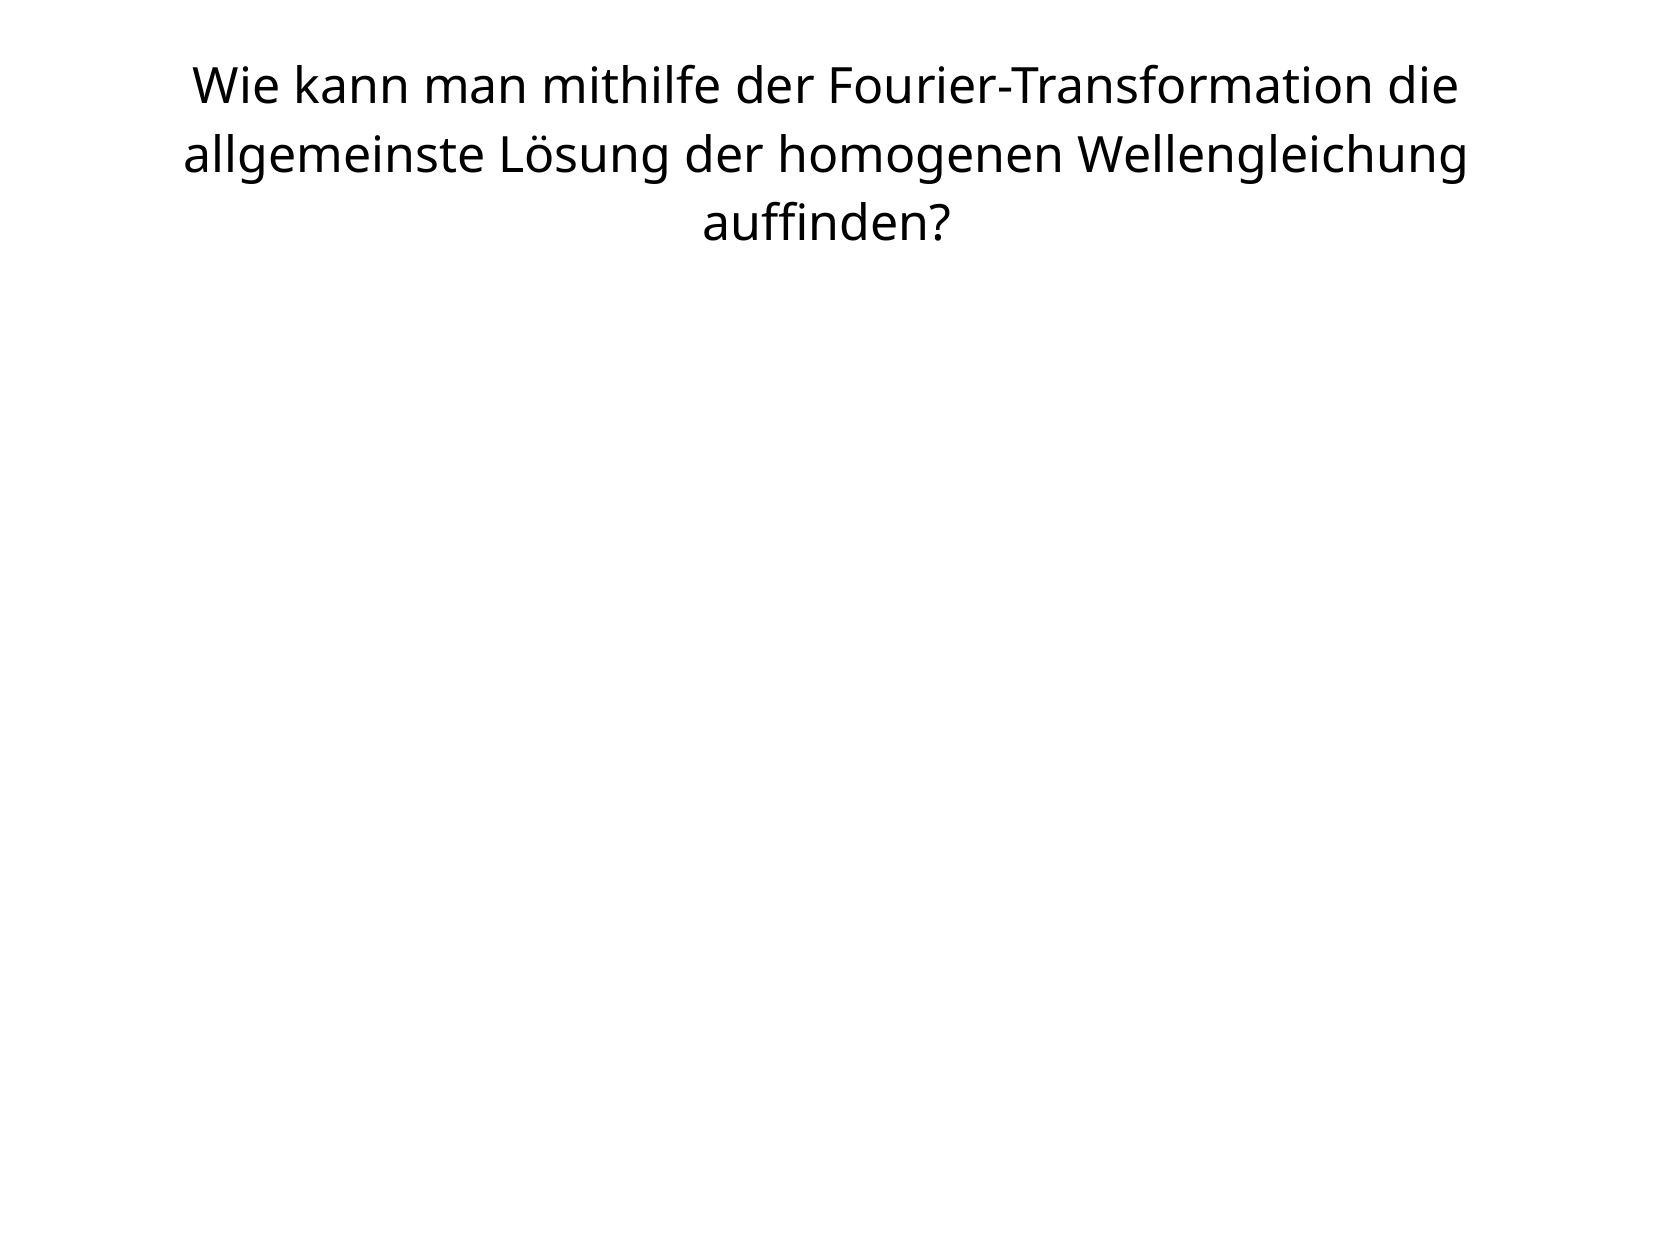

# Wie kann man mithilfe der Fourier-Transformation die allgemeinste Lösung der homogenen Wellengleichung auffinden?